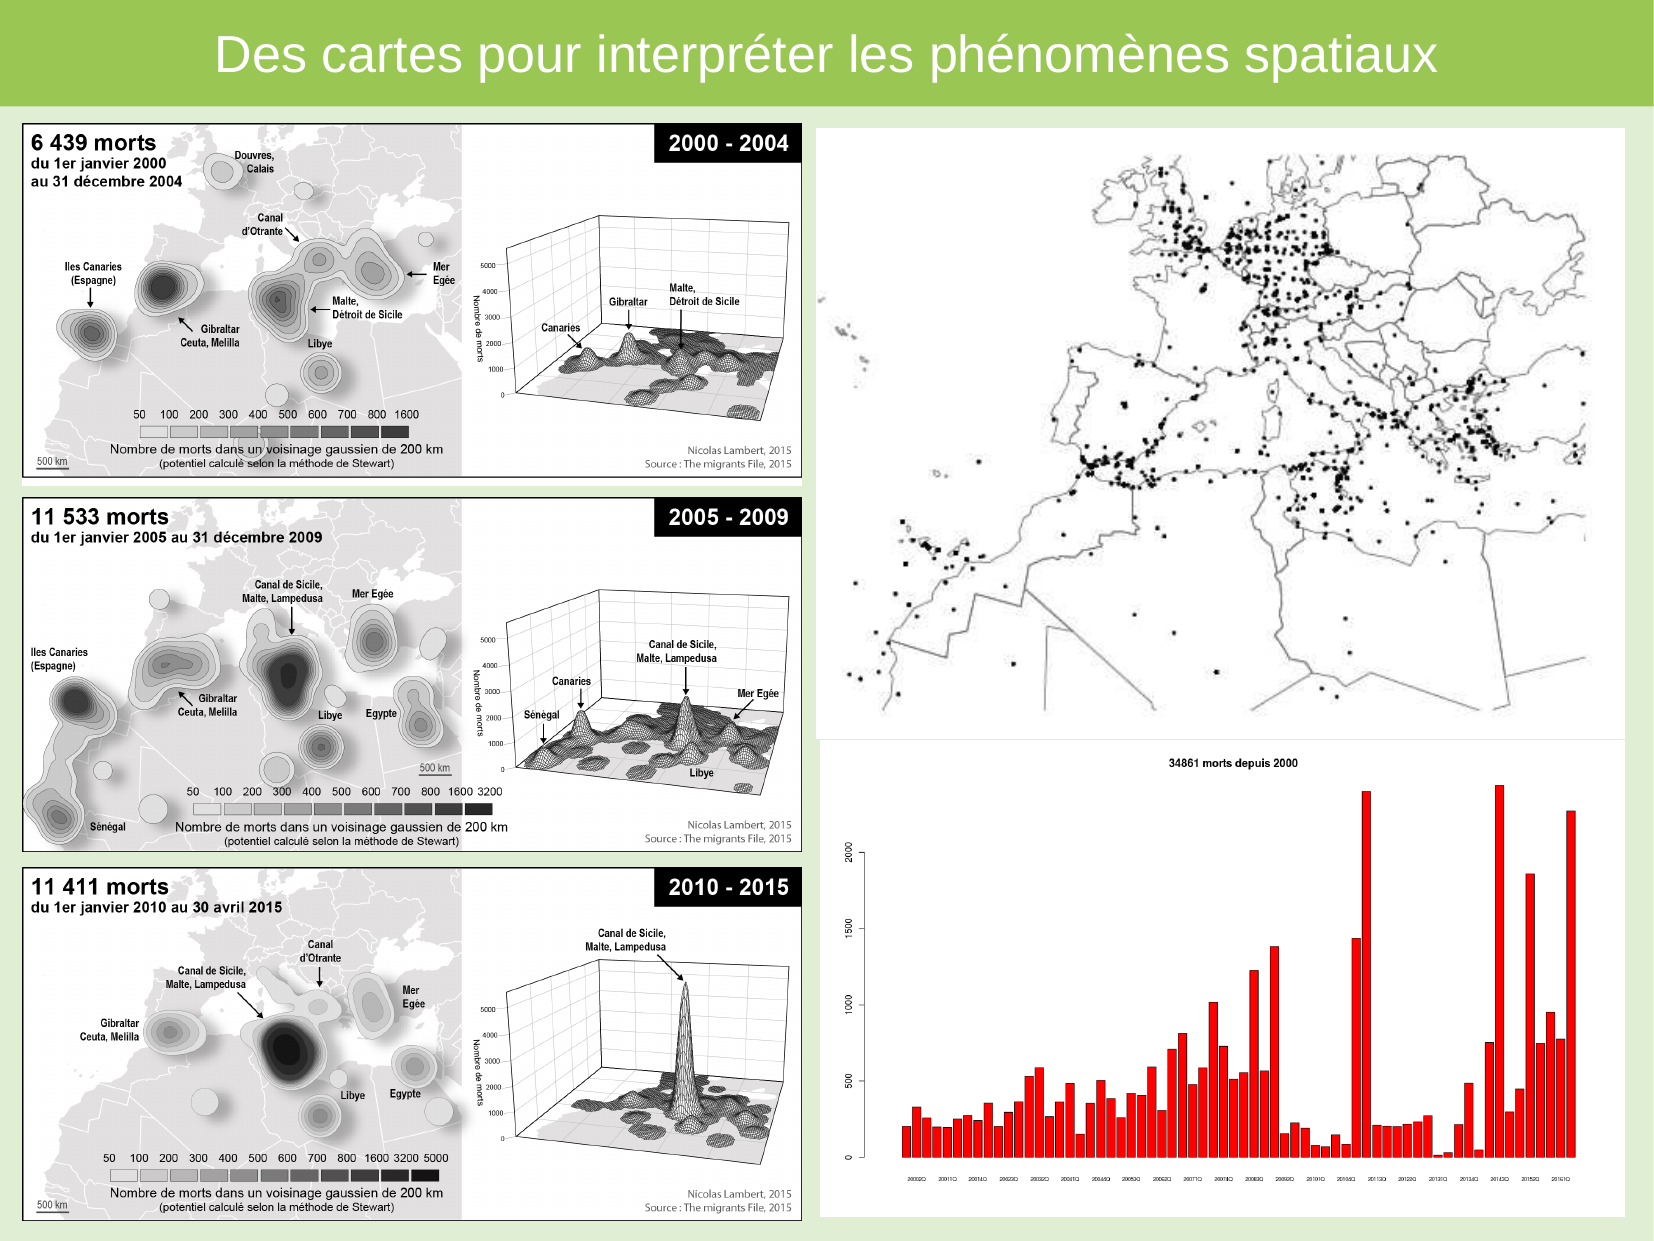

# Des cartes pour interpréter les phénomènes spatiaux